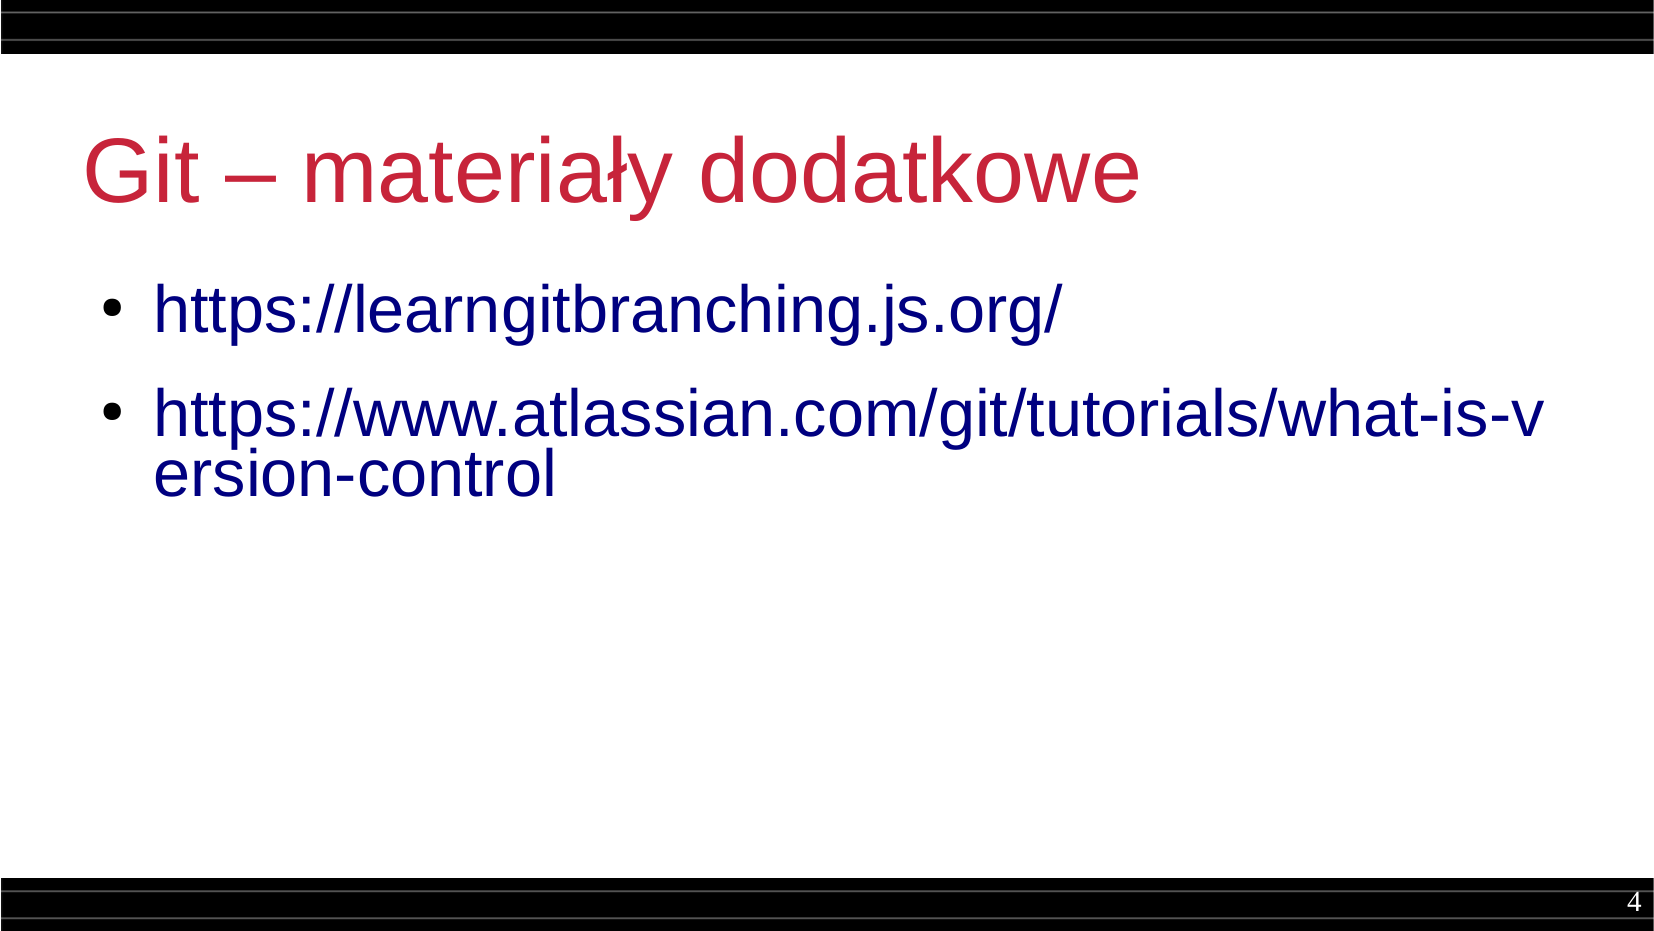

# Git – materiały dodatkowe
https://learngitbranching.js.org/
https://www.atlassian.com/git/tutorials/what-is-version-control